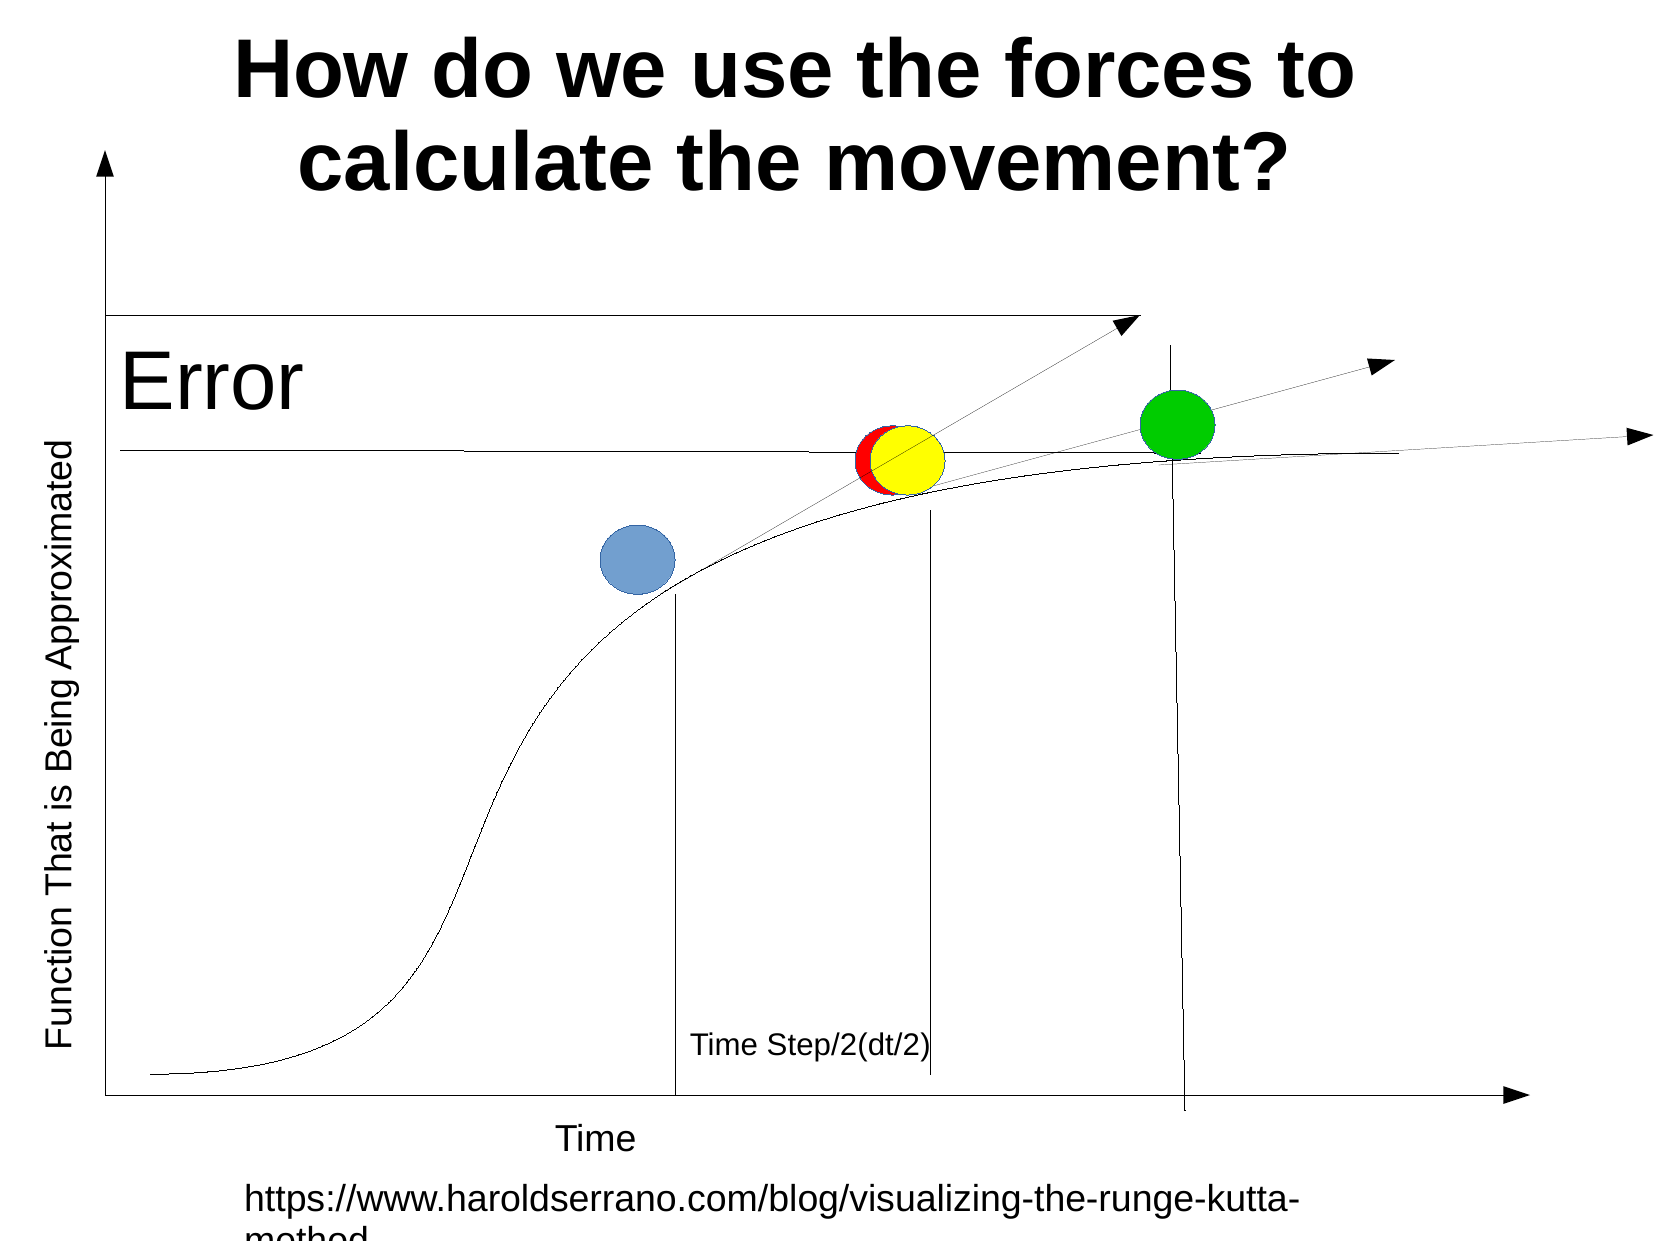

How do we use the forces to calculate the movement?
Error
Function That is Being Approximated
Time Step/2(dt/2)
Time
https://www.haroldserrano.com/blog/visualizing-the-runge-kutta-method